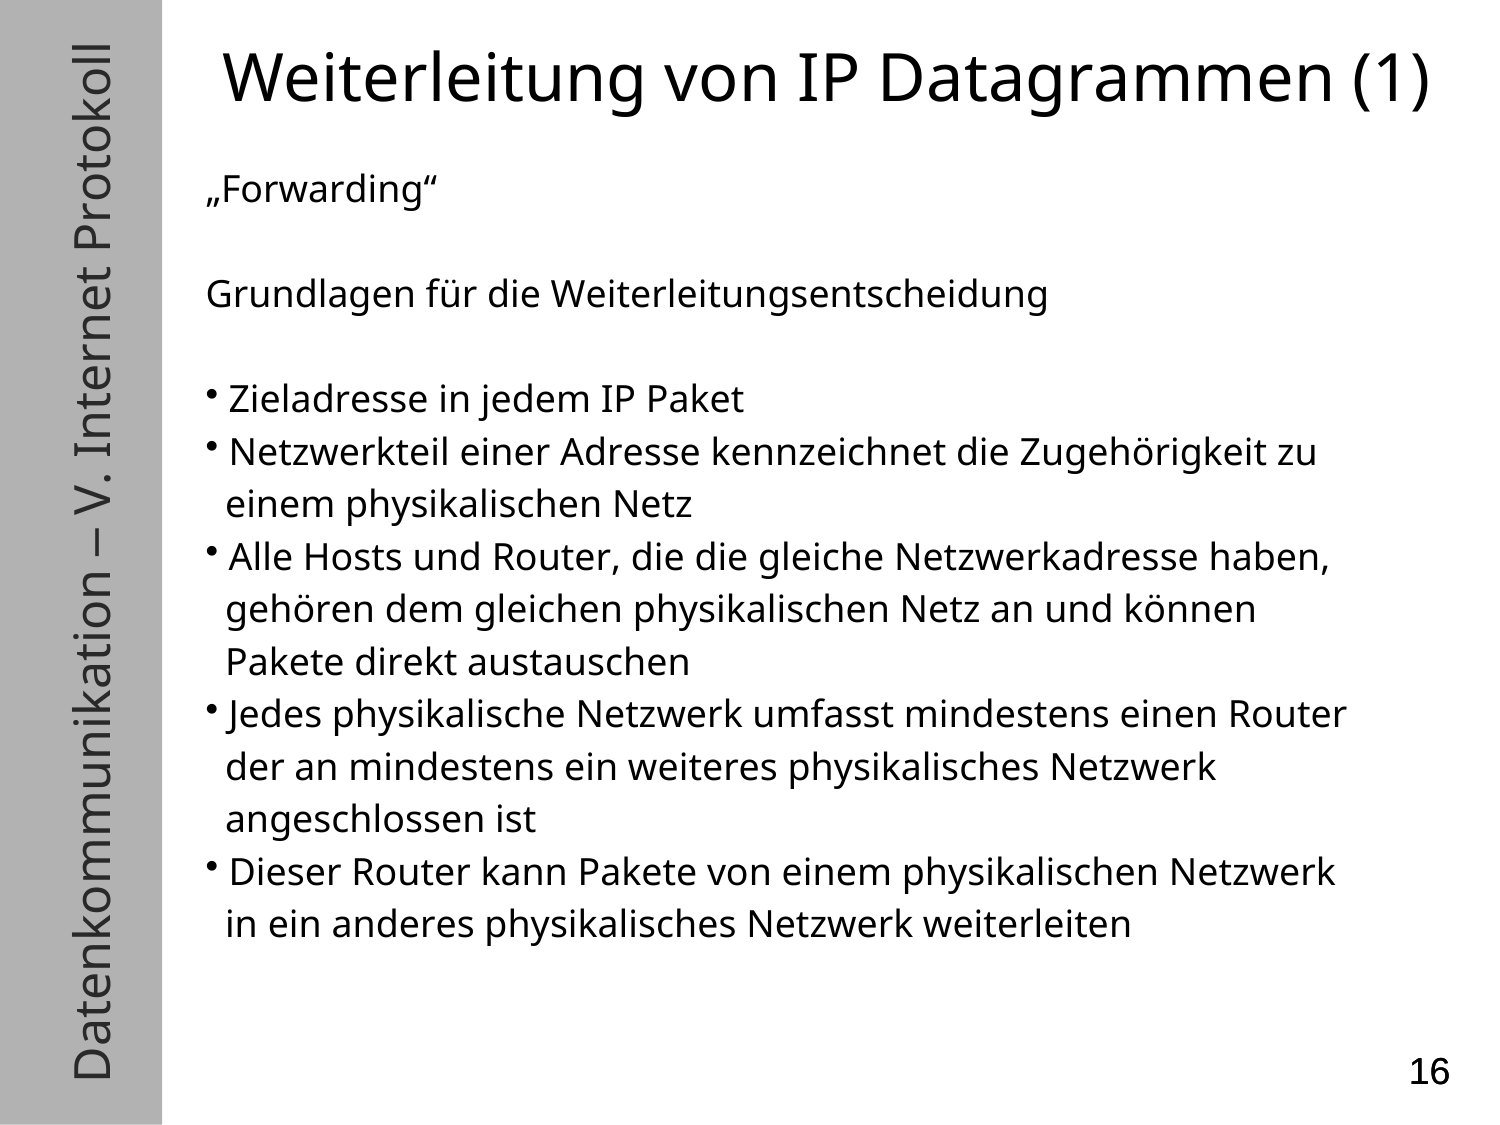

Weiterleitung von IP Datagrammen (1)
„Forwarding“
Grundlagen für die Weiterleitungsentscheidung
 Zieladresse in jedem IP Paket
 Netzwerkteil einer Adresse kennzeichnet die Zugehörigkeit zu
 einem physikalischen Netz
 Alle Hosts und Router, die die gleiche Netzwerkadresse haben,
 gehören dem gleichen physikalischen Netz an und können
 Pakete direkt austauschen
 Jedes physikalische Netzwerk umfasst mindestens einen Router
 der an mindestens ein weiteres physikalisches Netzwerk
 angeschlossen ist
 Dieser Router kann Pakete von einem physikalischen Netzwerk
 in ein anderes physikalisches Netzwerk weiterleiten
Datenkommunikation – V. Internet Protokoll